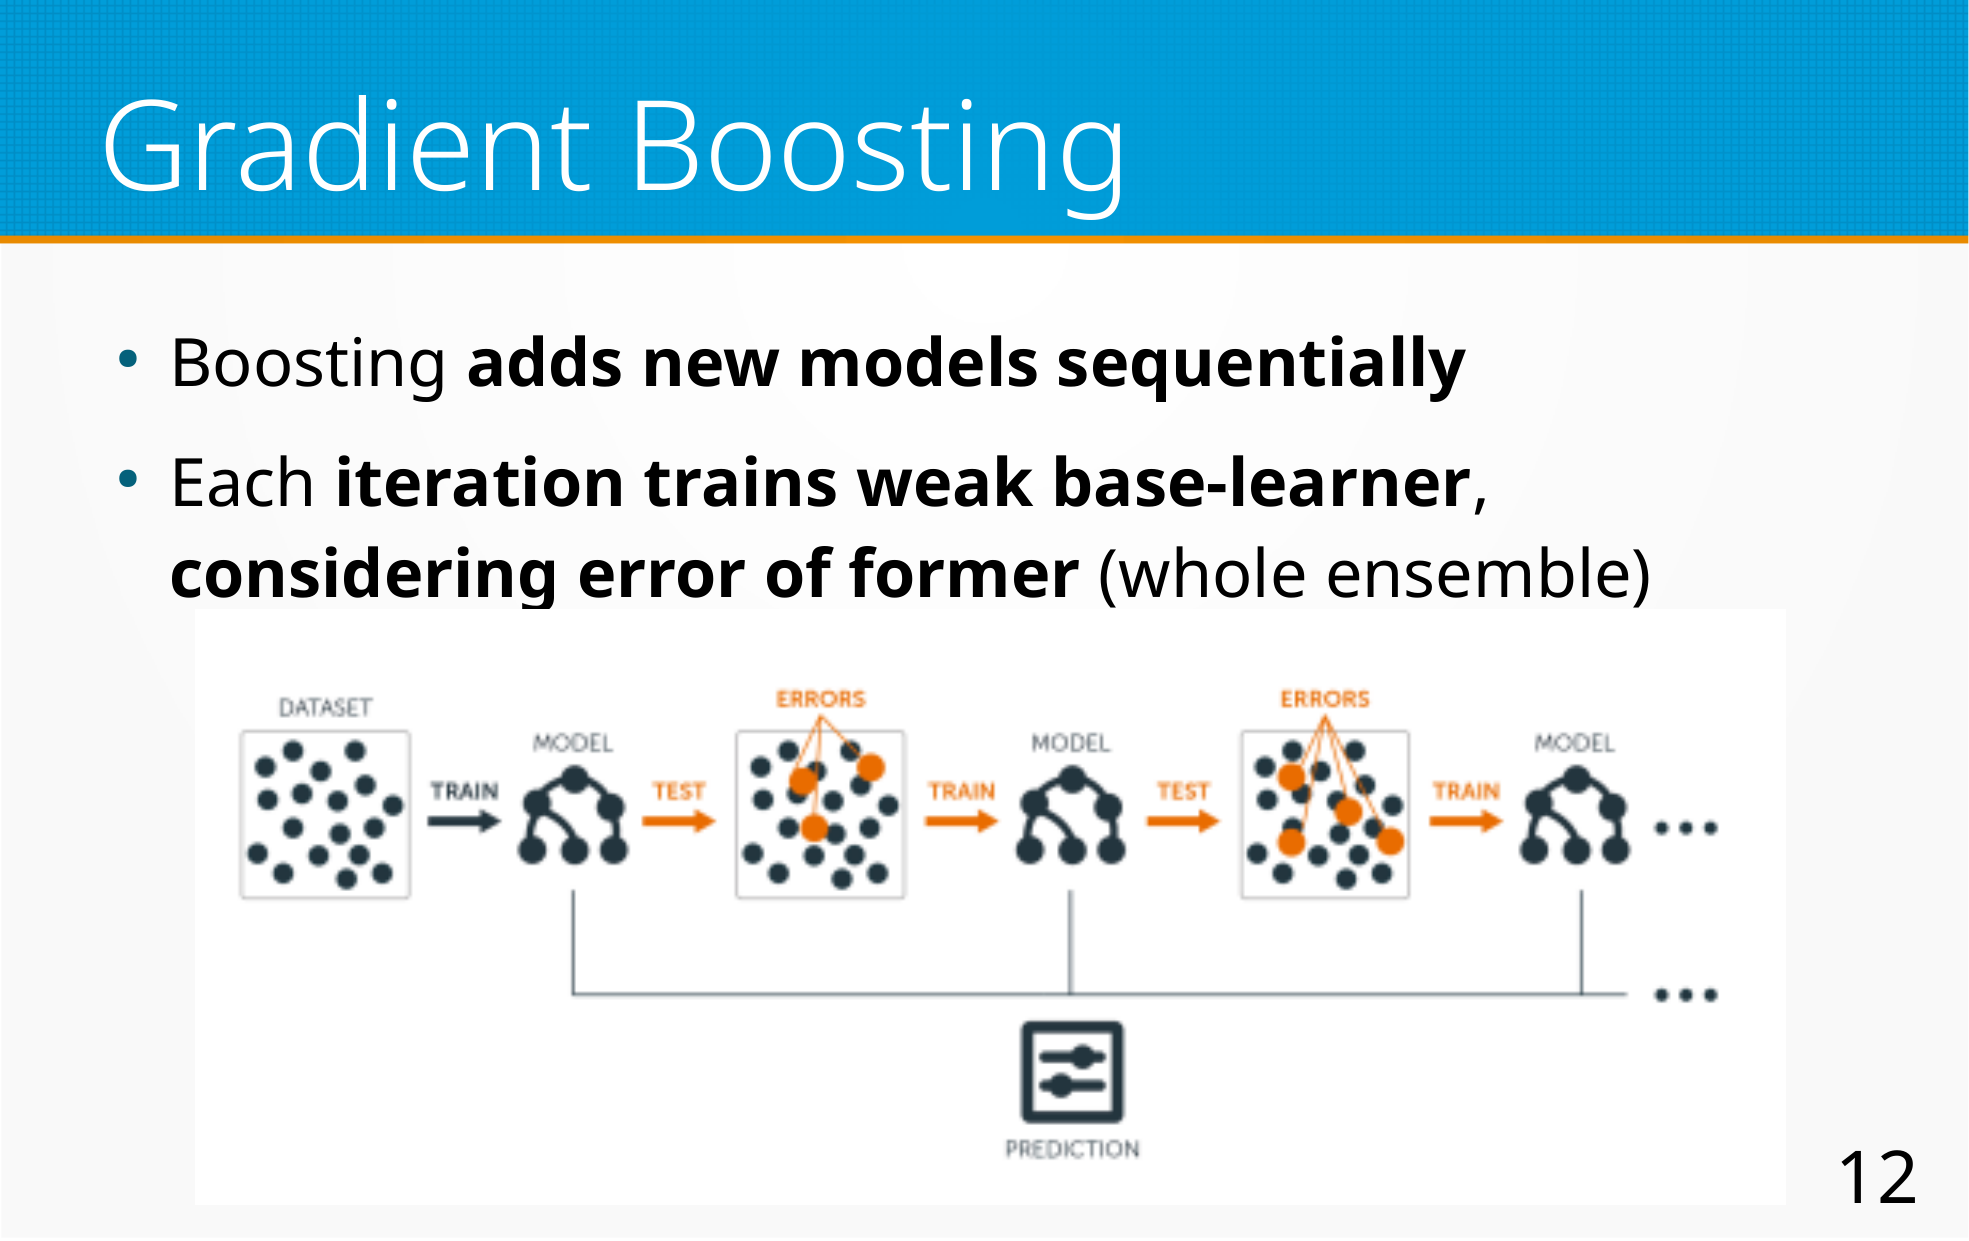

# Gradient Boosting
Boosting adds new models sequentially
Each iteration trains weak base-learner, considering error of former (whole ensemble)
12